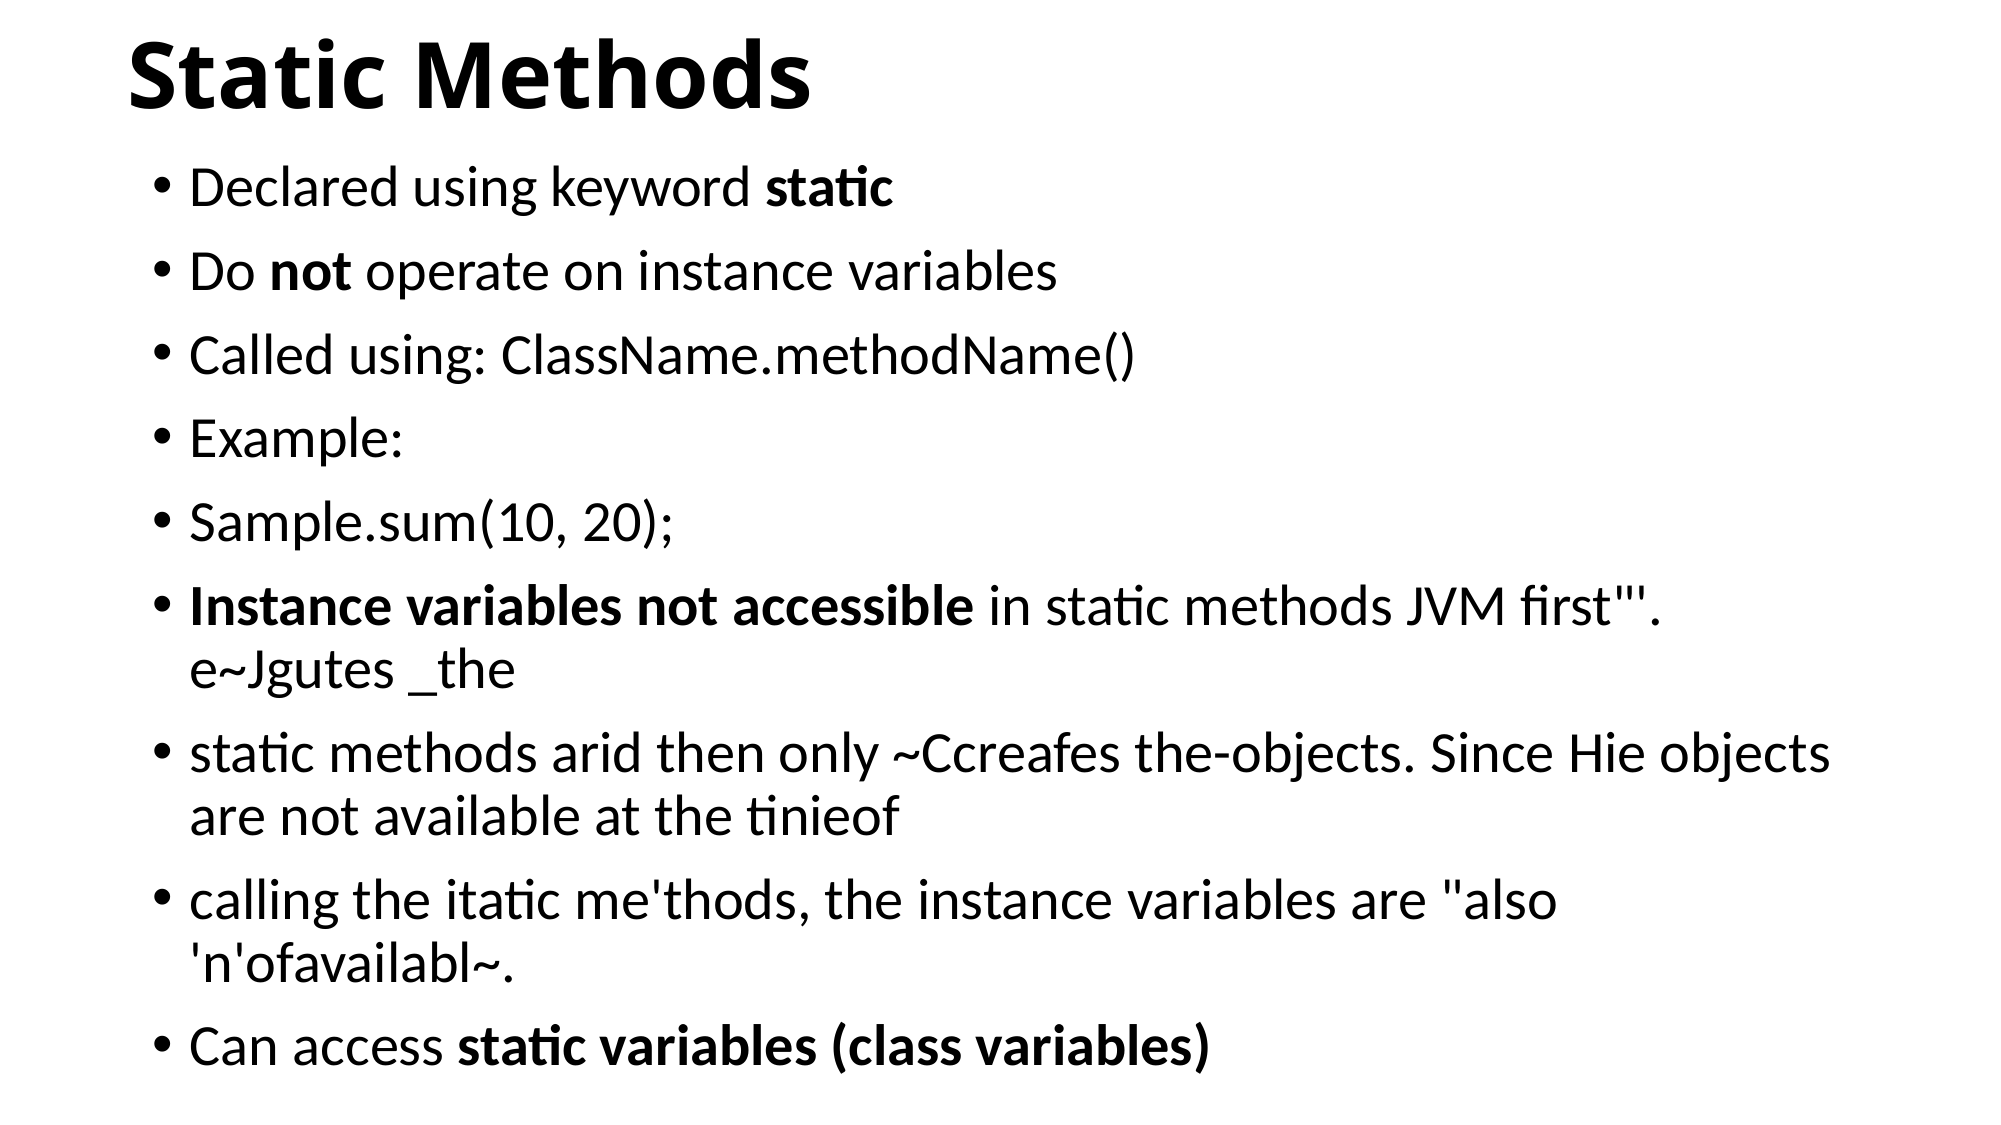

# Static Methods
Declared using keyword static
Do not operate on instance variables
Called using: ClassName.methodName()
Example:
Sample.sum(10, 20);
Instance variables not accessible in static methods JVM first"'. e~Jgutes _the
static methods arid then only ~Ccreafes the-objects. Since Hie objects are not available at the tinieof
calling the itatic me'thods, the instance variables are "also 'n'ofavailabl~.
Can access static variables (class variables)